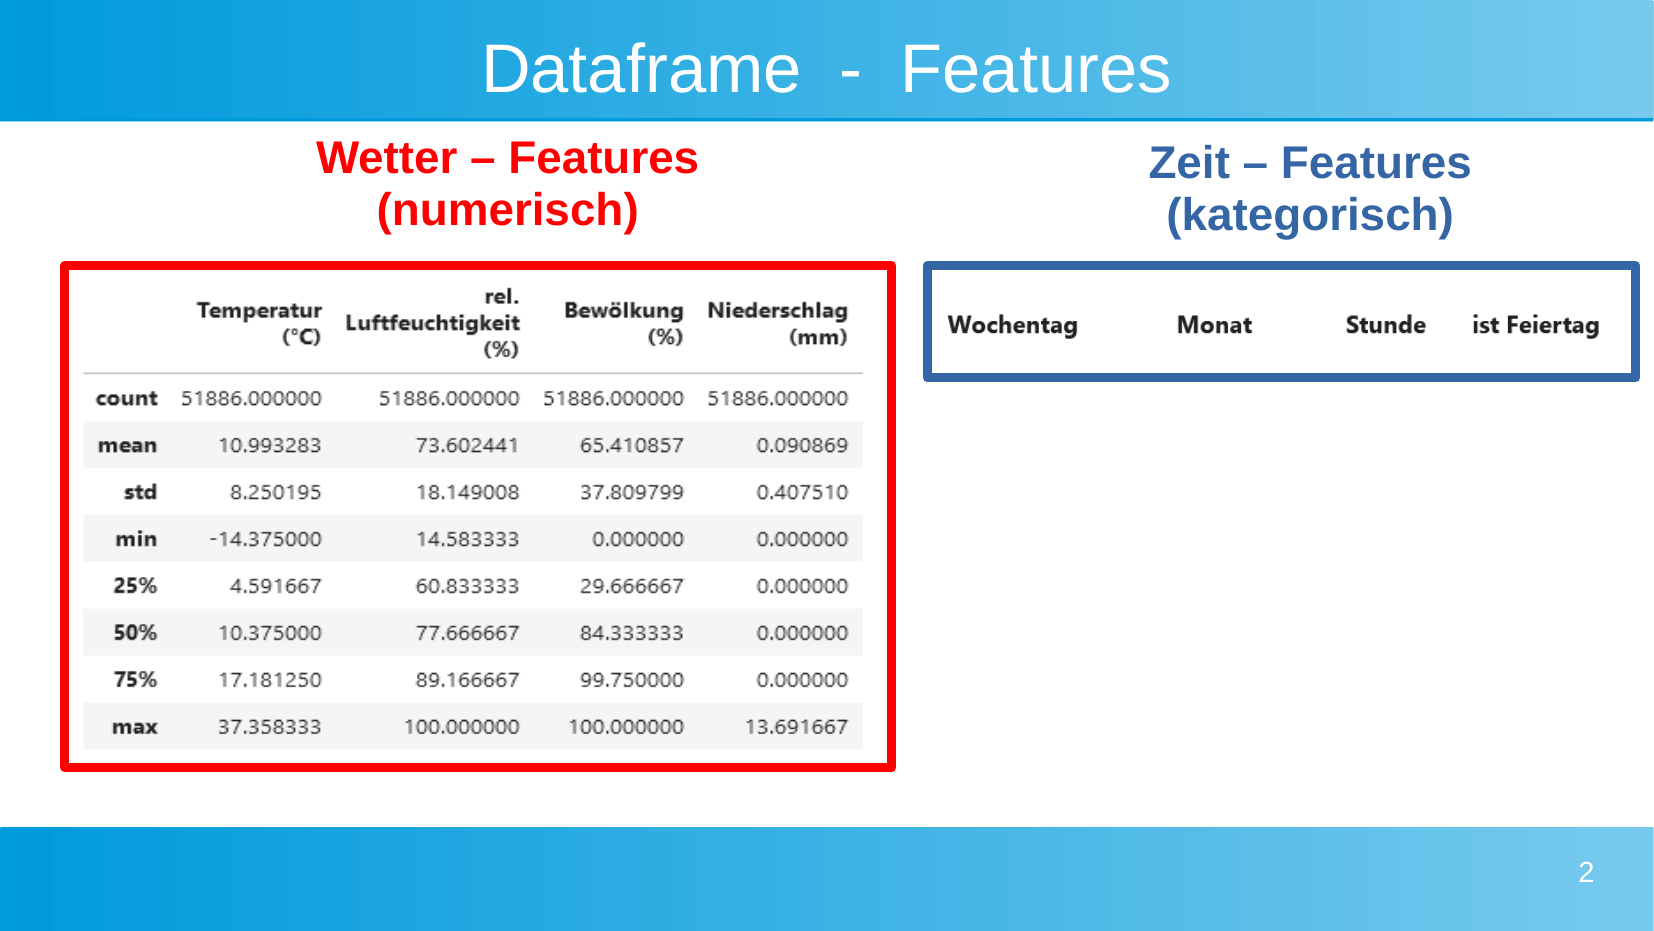

# Dataframe - Features
Wetter – Features
(numerisch)
Zeit – Features
(kategorisch)
2